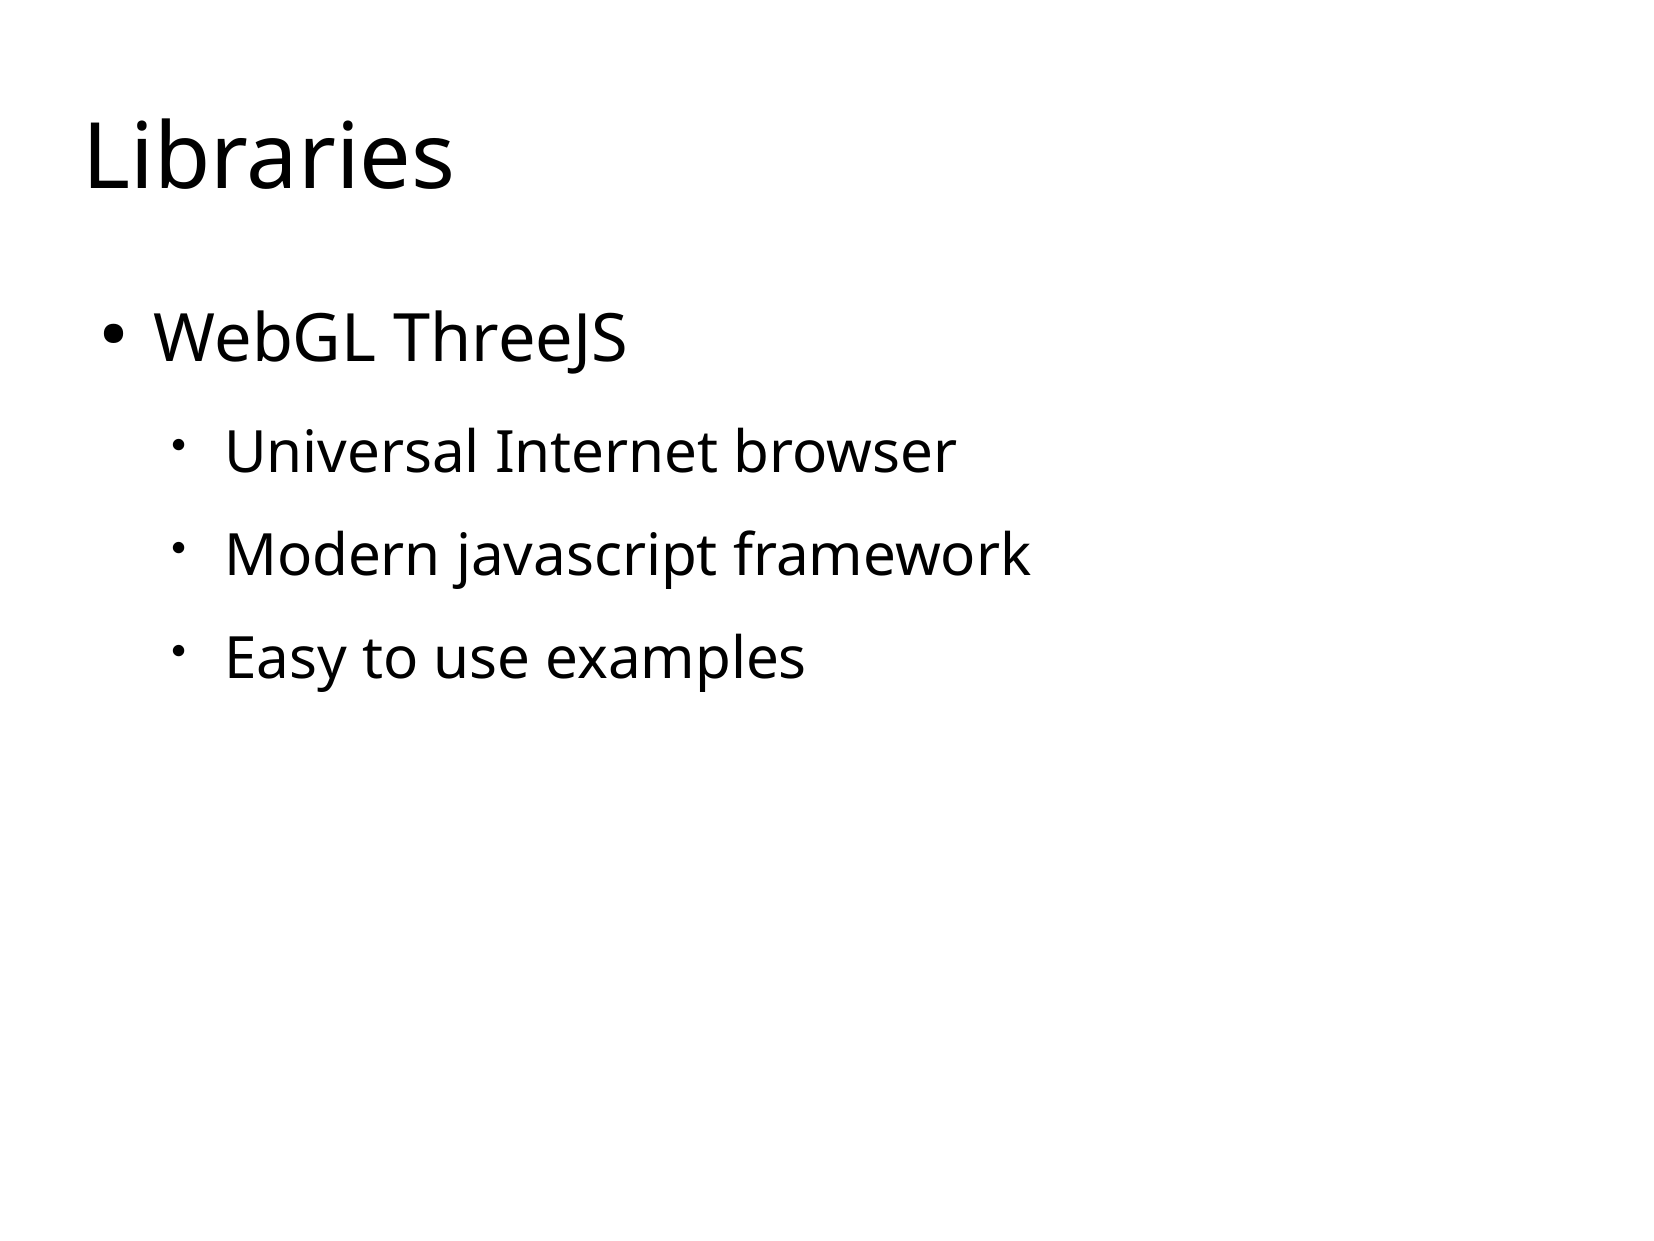

# Libraries
WebGL ThreeJS
Universal Internet browser
Modern javascript framework
Easy to use examples